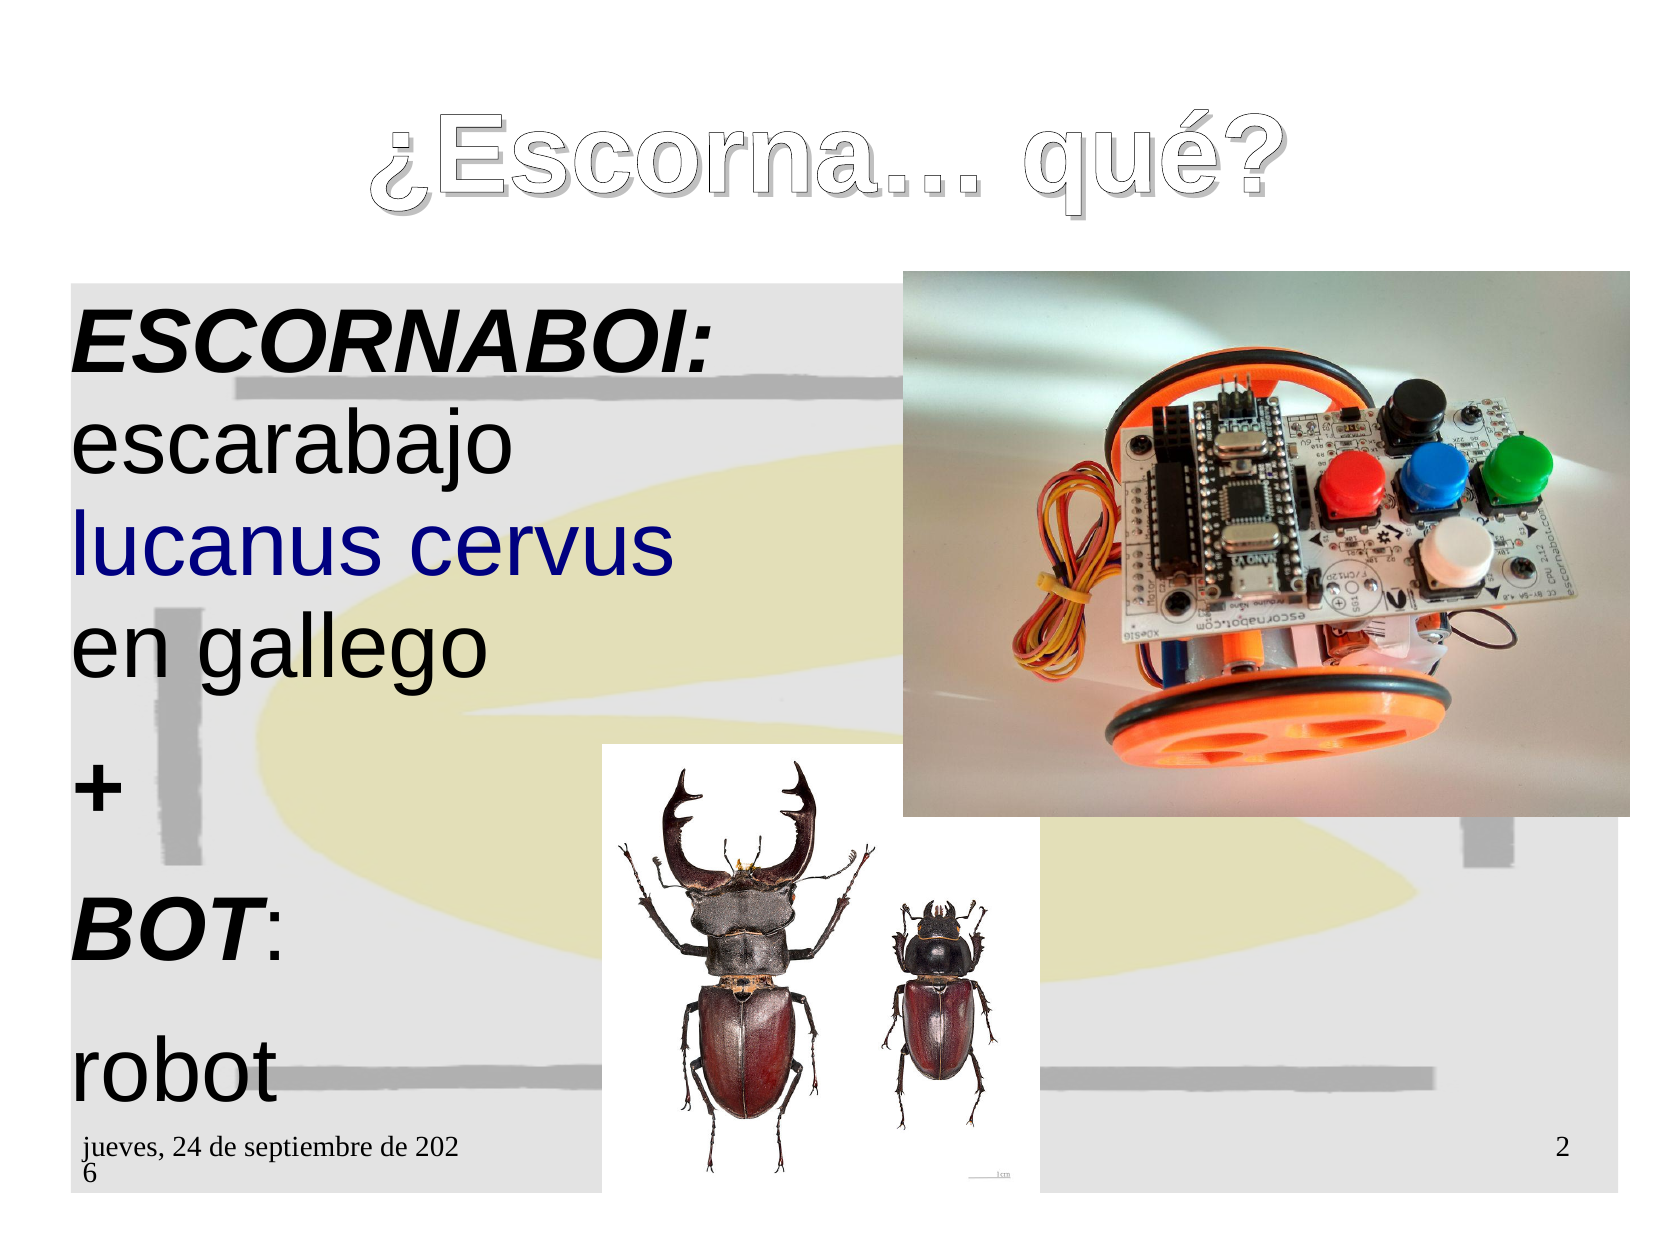

¿Escorna… qué?
# ESCORNABOI: escarabajolucanus cervus 		en gallego
+
BOT:
robot
2